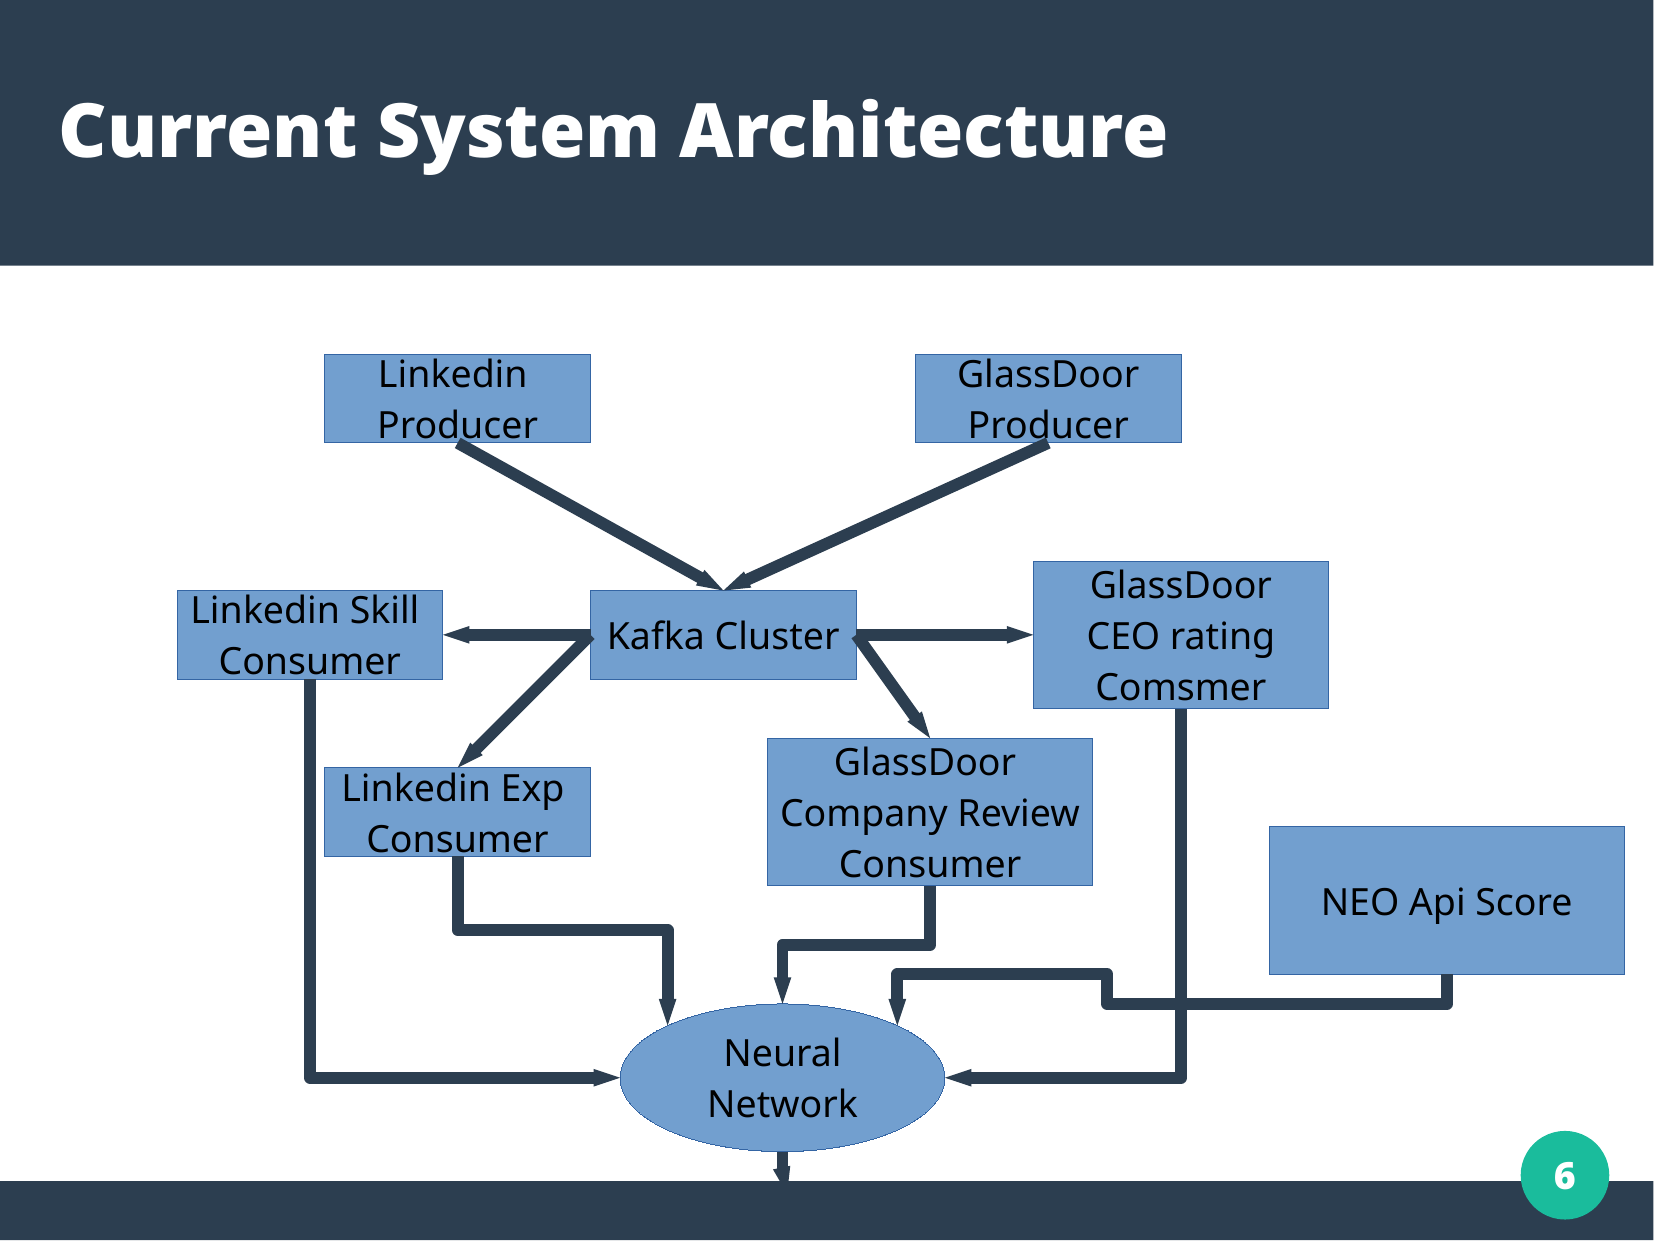

# Current System Architecture
Linkedin
Producer
GlassDoor
Producer
GlassDoor
CEO rating
Comsmer
Linkedin Skill
Consumer
Kafka Cluster
GlassDoor
Company Review
Consumer
Linkedin Exp
Consumer
NEO Api Score
Neural
Network
6